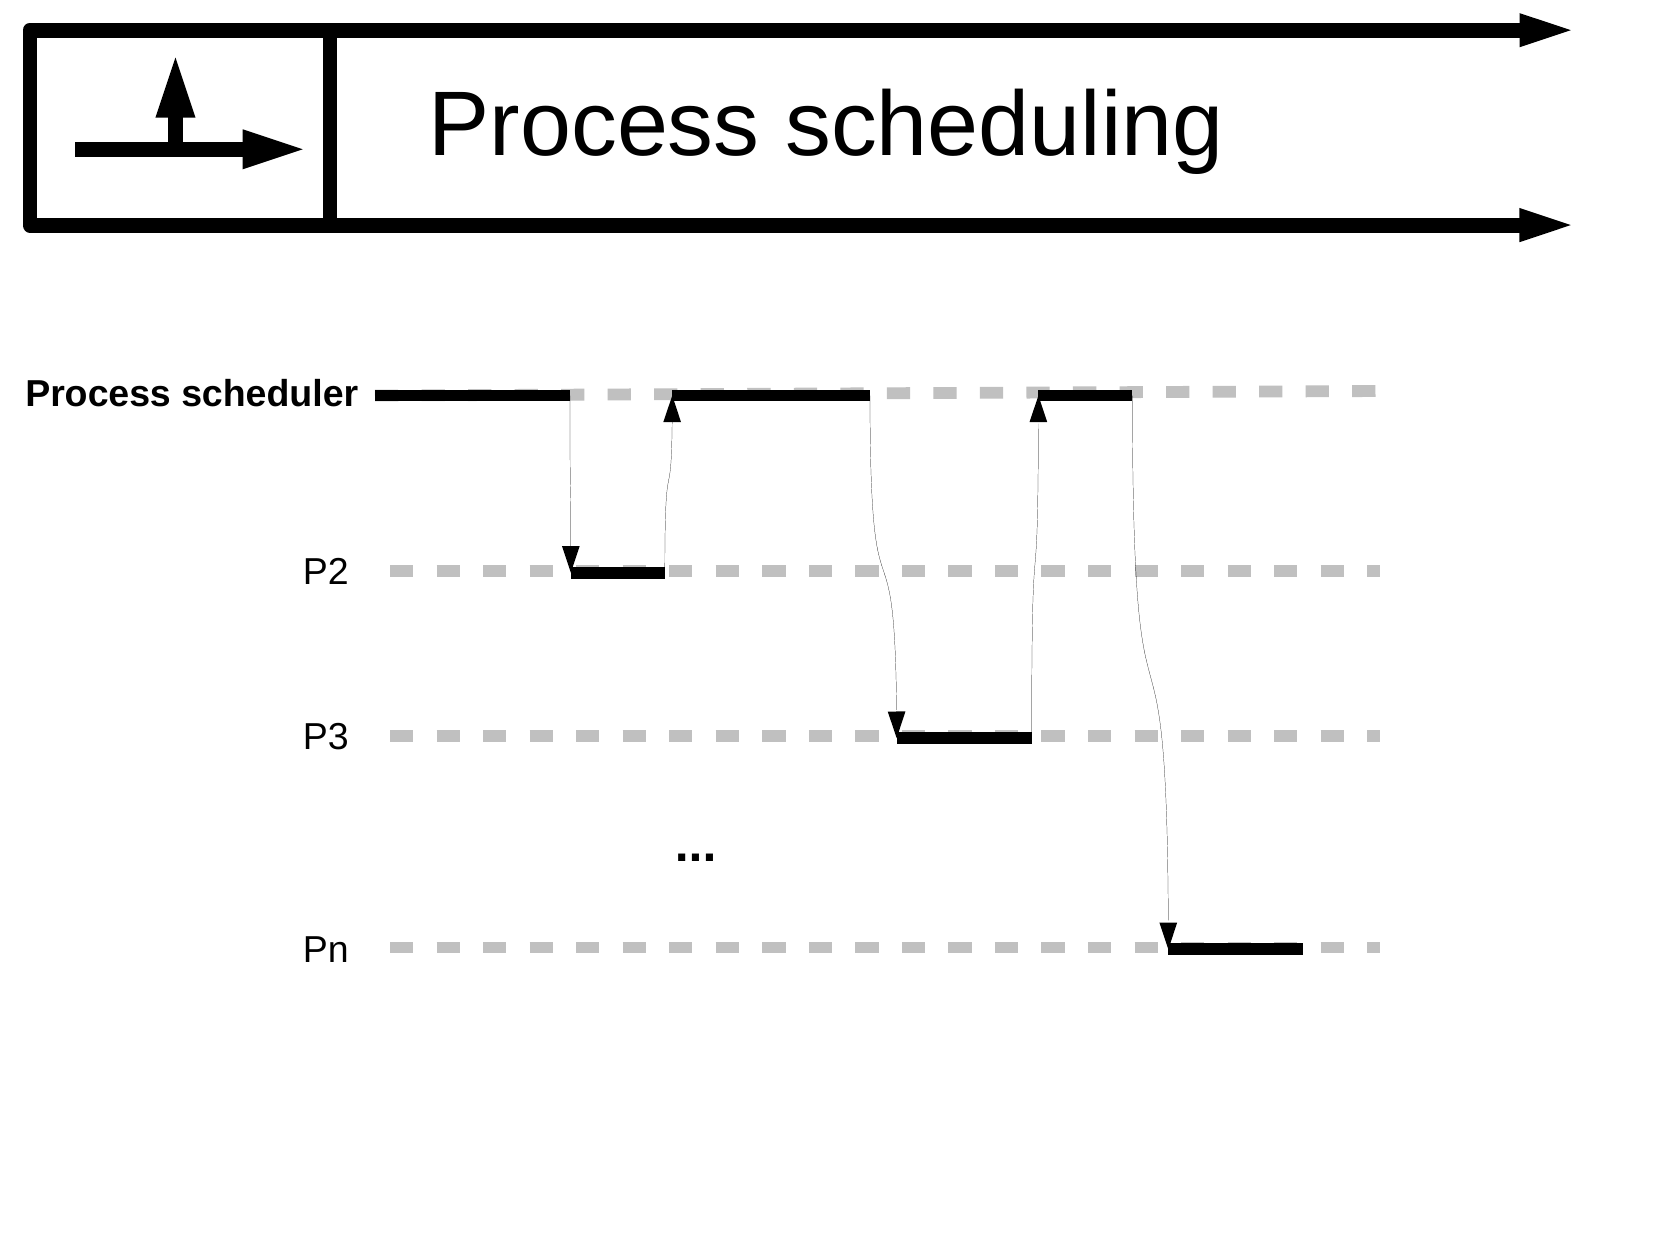

# Process scheduling
Process scheduler
P2
P3
...
Pn